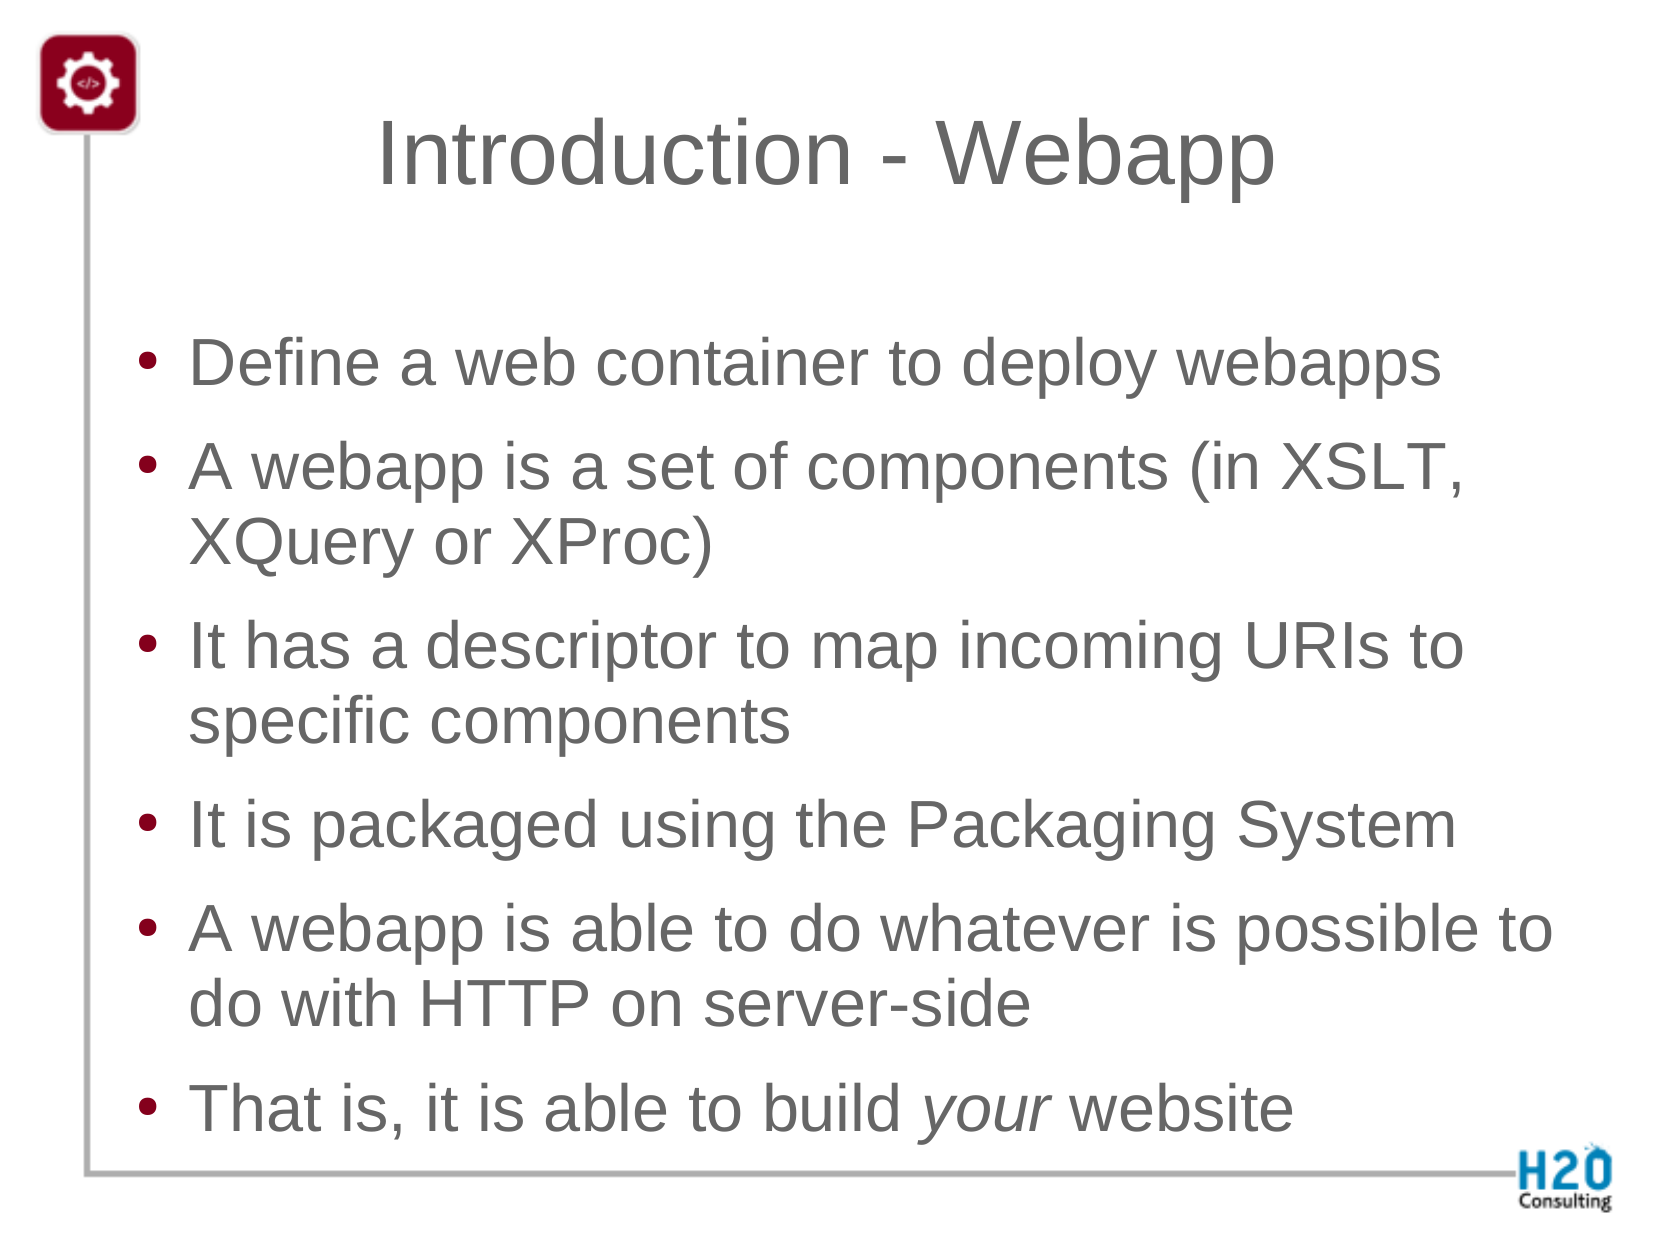

# Introduction - Webapp
Define a web container to deploy webapps
A webapp is a set of components (in XSLT, XQuery or XProc)
It has a descriptor to map incoming URIs to specific components
It is packaged using the Packaging System
A webapp is able to do whatever is possible to do with HTTP on server-side
That is, it is able to build your website